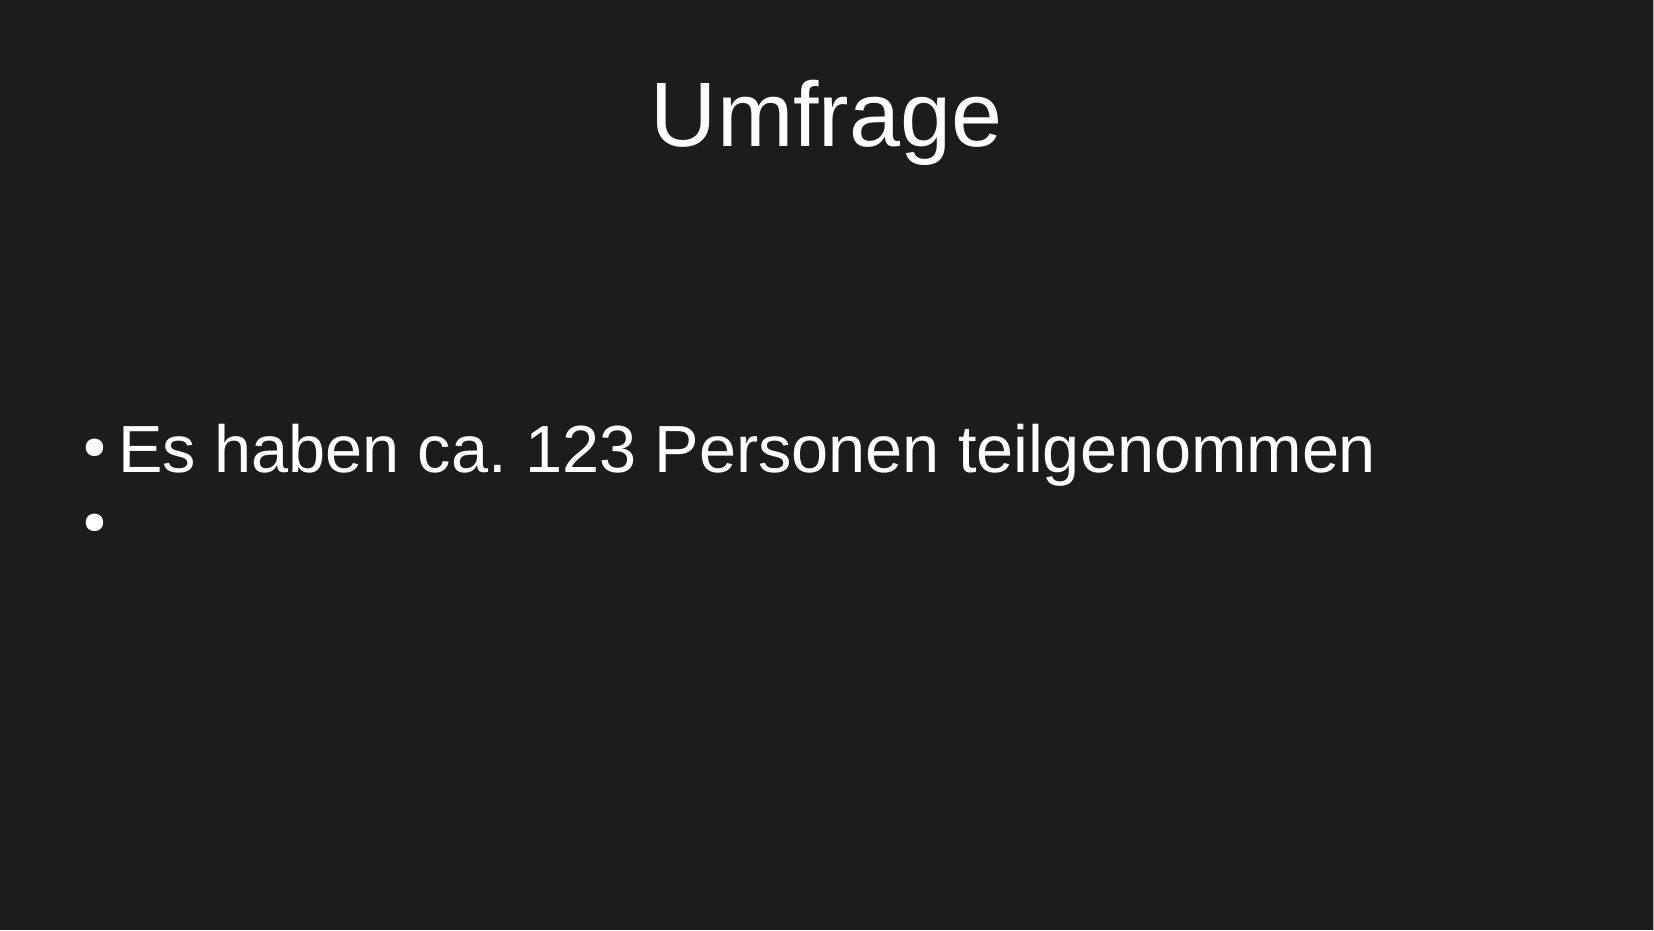

# Umfrage
Es haben ca. 123 Personen teilgenommen